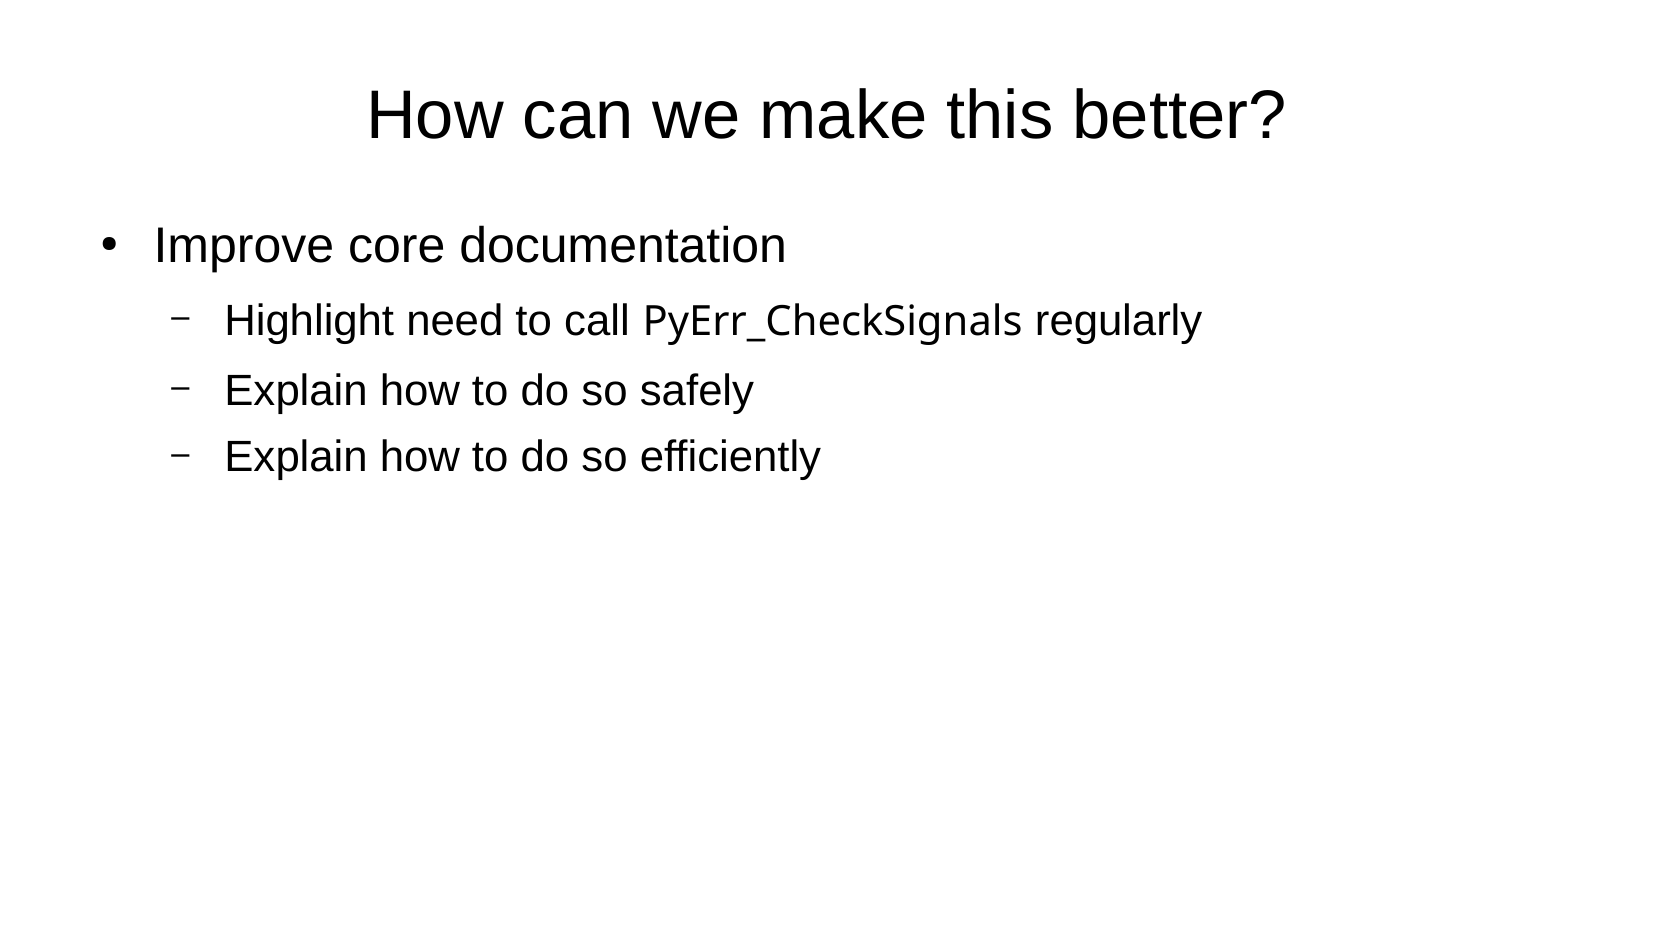

# How can we make this better?
Improve core documentation
Highlight need to call PyErr_CheckSignals regularly
Explain how to do so safely
Explain how to do so efficiently